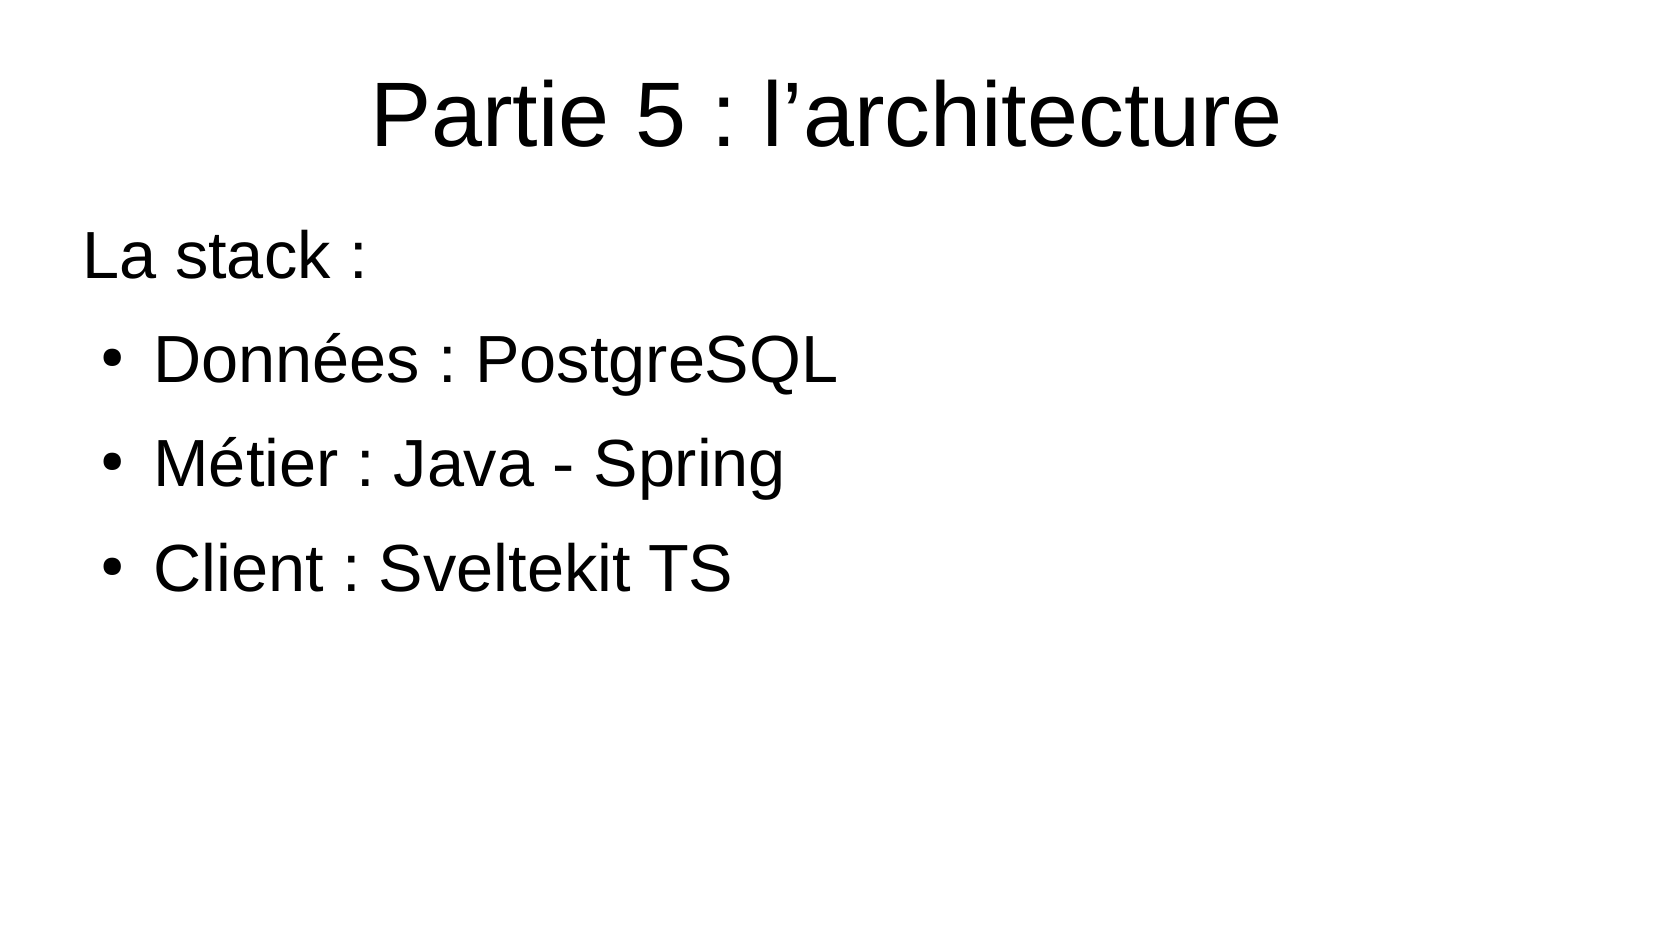

# Partie 5 : l’architecture
La stack :
Données : PostgreSQL
Métier : Java - Spring
Client : Sveltekit TS